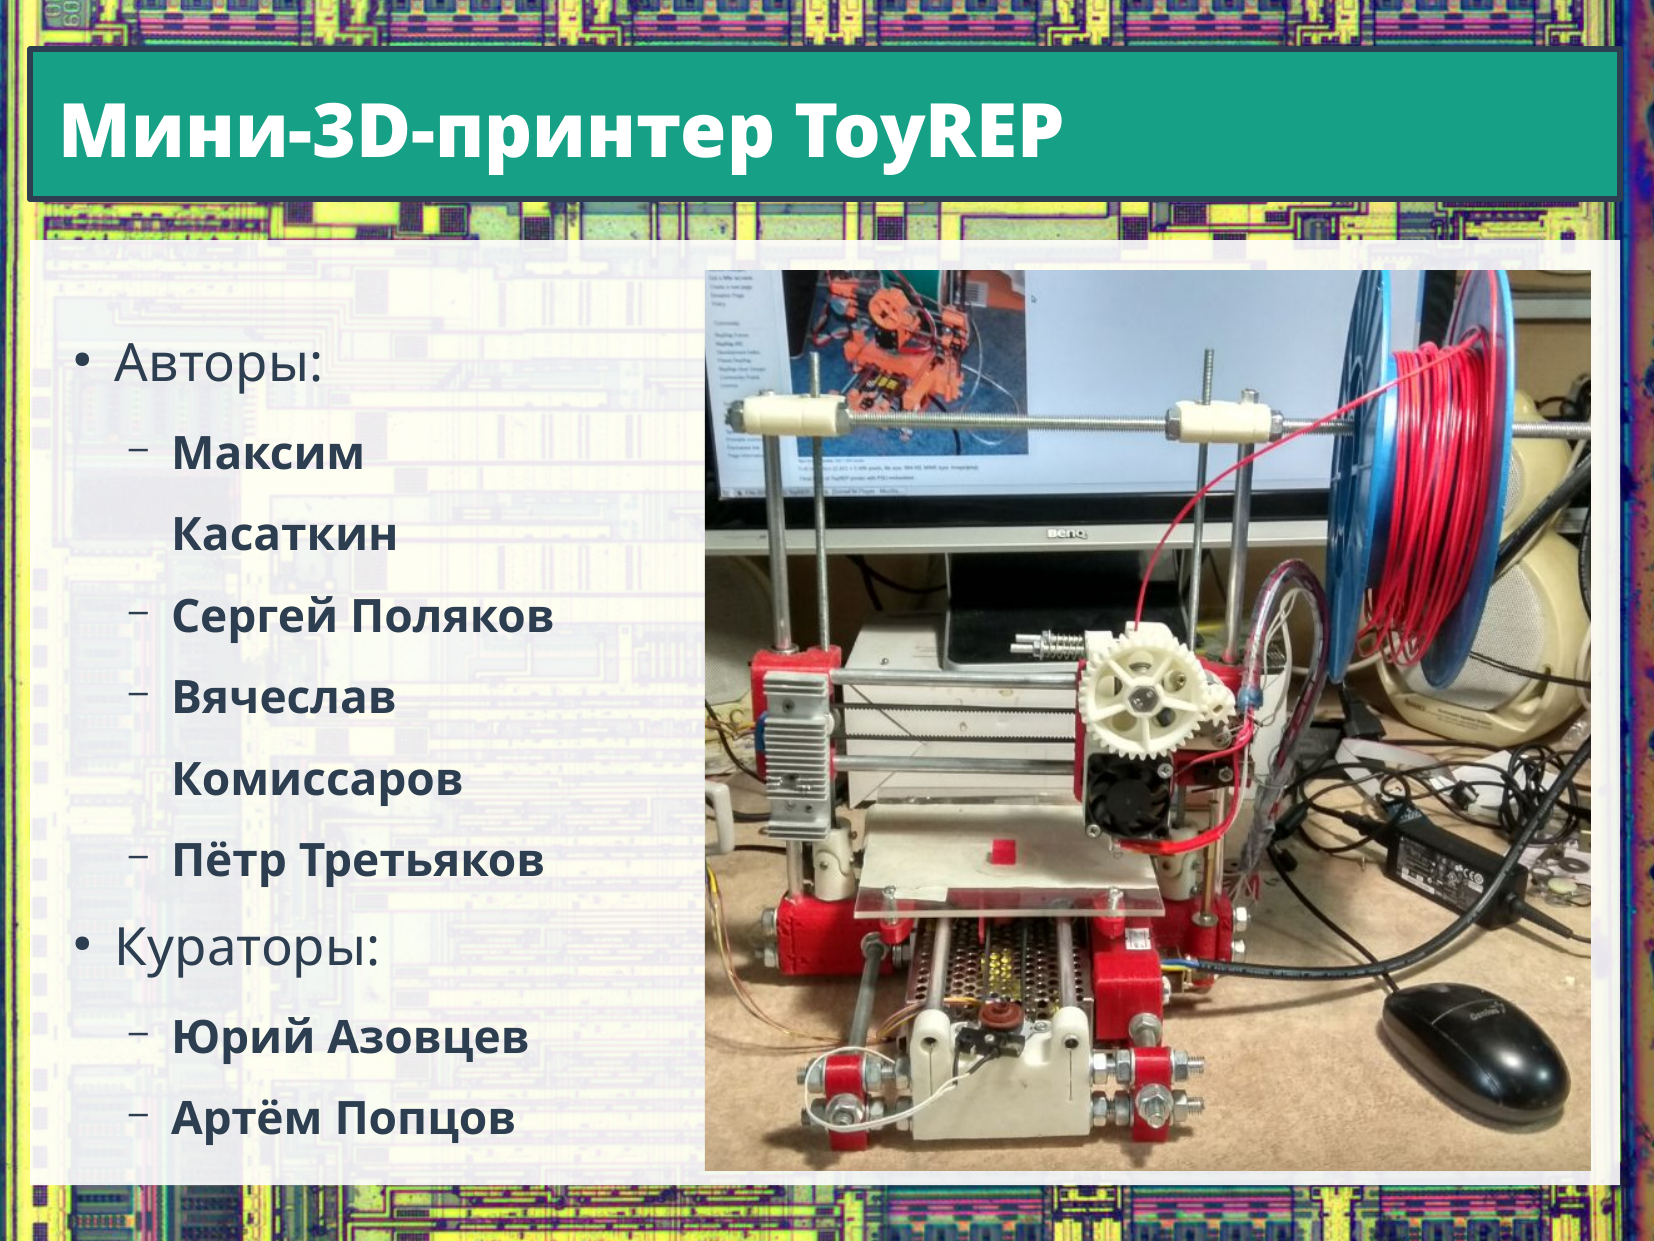

# Мини-3D-принтер ToyREP
Авторы:
Максим
Касаткин
Сергей Поляков
Вячеслав
Комисcаров
Пётр Третьяков
Кураторы:
Юрий Азовцев
Артём Попцов
17